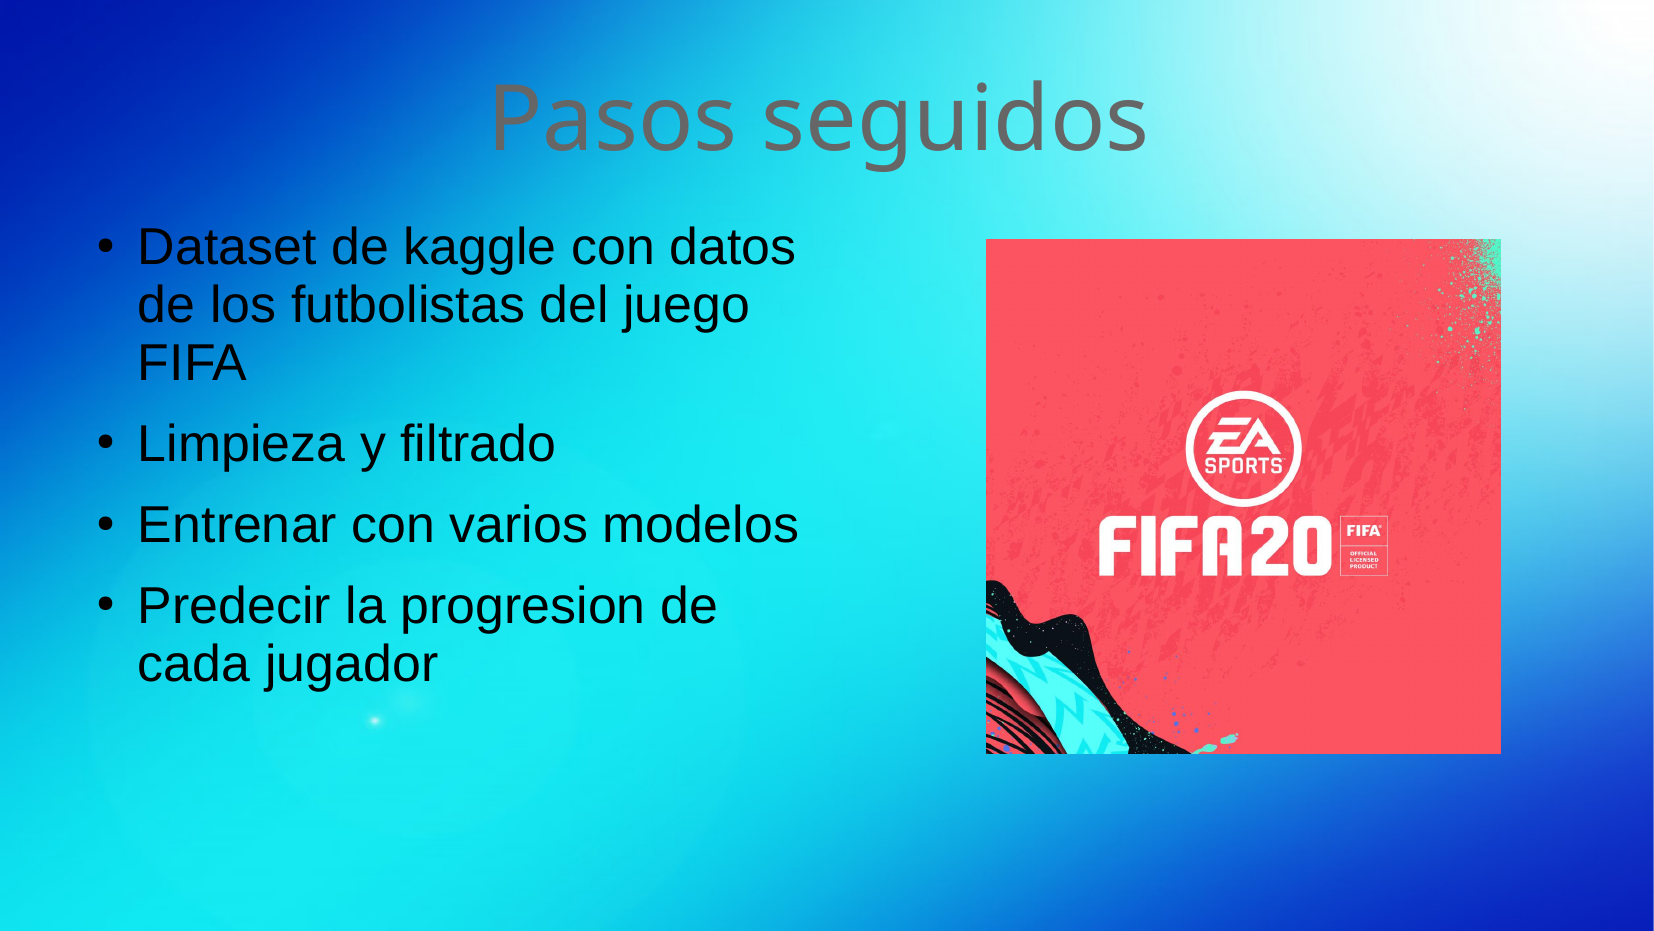

Pasos seguidos
# Dataset de kaggle con datos de los futbolistas del juego FIFA
Limpieza y filtrado
Entrenar con varios modelos
Predecir la progresion de cada jugador